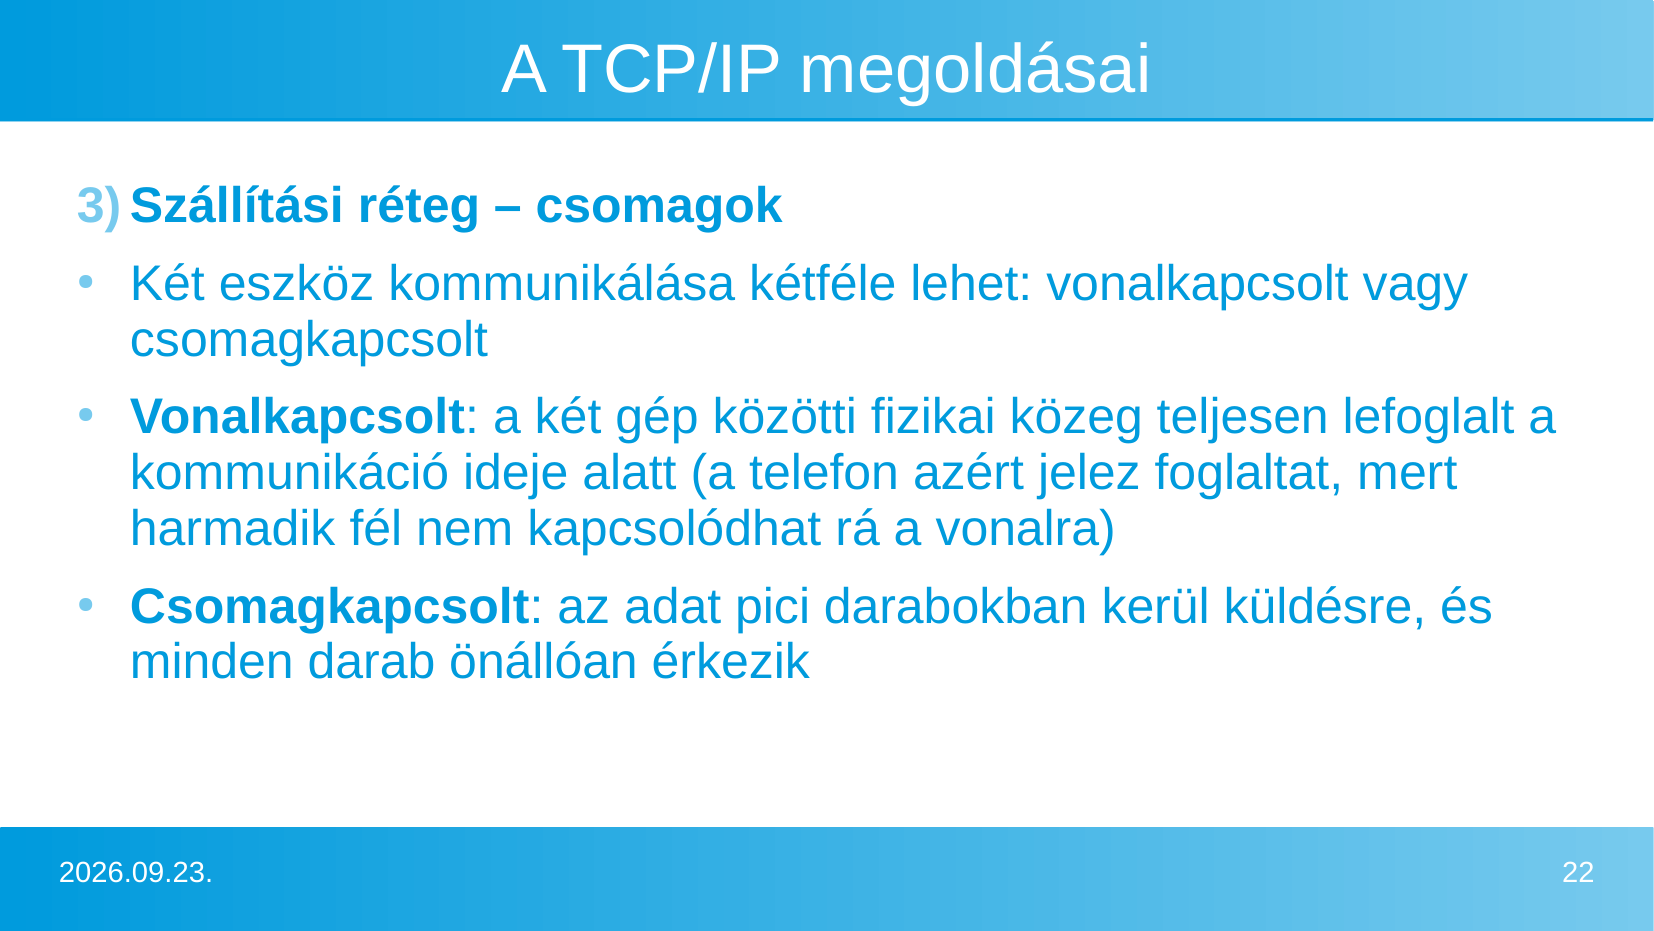

# A TCP/IP megoldásai
Szállítási réteg – csomagok
Két eszköz kommunikálása kétféle lehet: vonalkapcsolt vagy csomagkapcsolt
Vonalkapcsolt: a két gép közötti fizikai közeg teljesen lefoglalt a kommunikáció ideje alatt (a telefon azért jelez foglaltat, mert harmadik fél nem kapcsolódhat rá a vonalra)
Csomagkapcsolt: az adat pici darabokban kerül küldésre, és minden darab önállóan érkezik
22